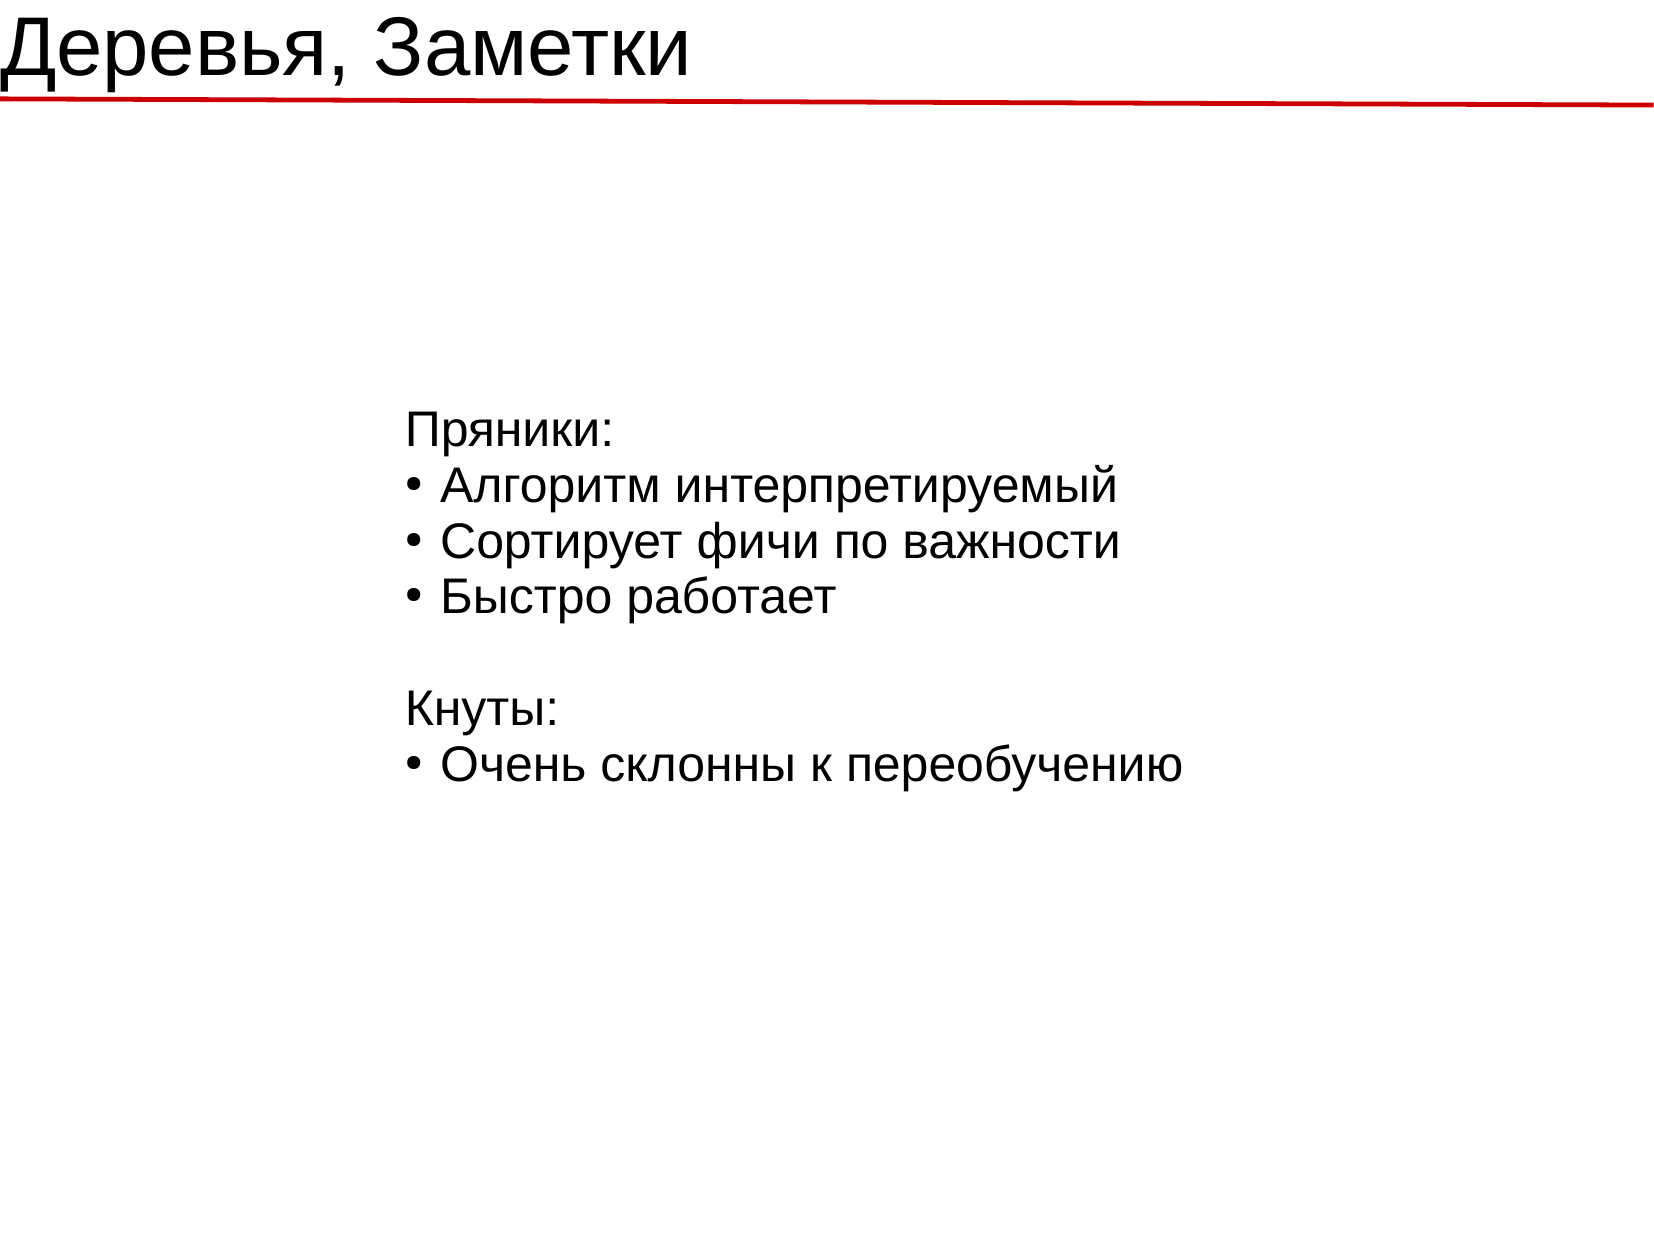

# Деревья, Заметки
Пряники:
Алгоритм интерпретируемый
Сортирует фичи по важности
Быстро работает
Кнуты:
Очень склонны к переобучению